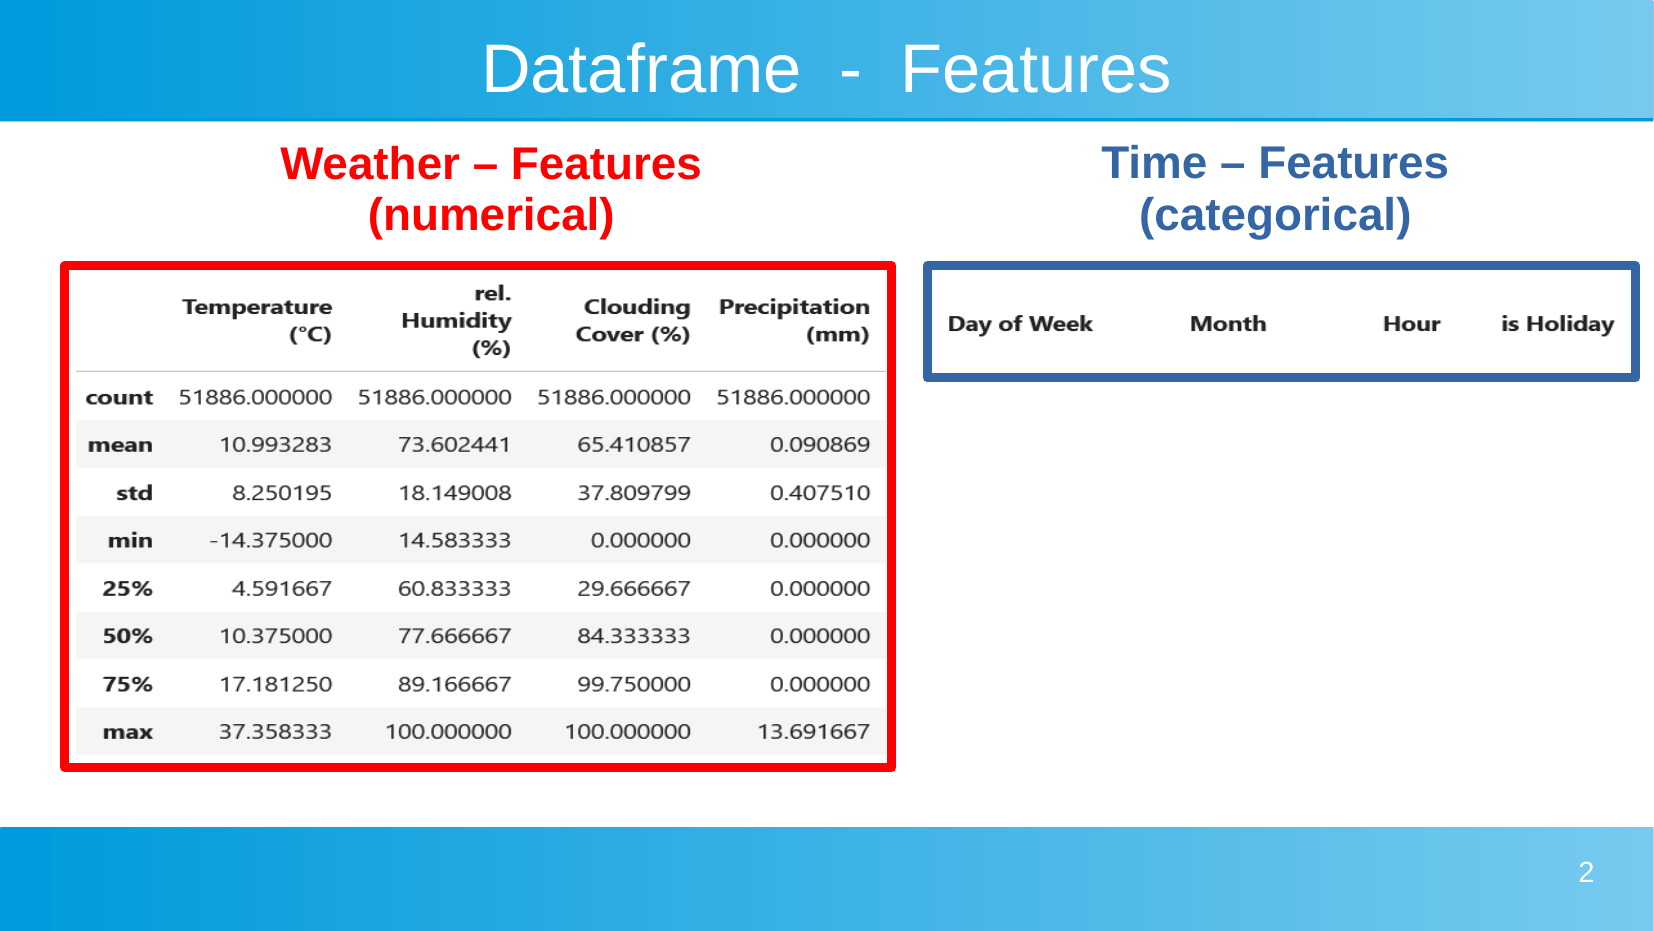

# Dataframe - Features
Time – Features
(categorical)
Weather – Features
(numerical)
2